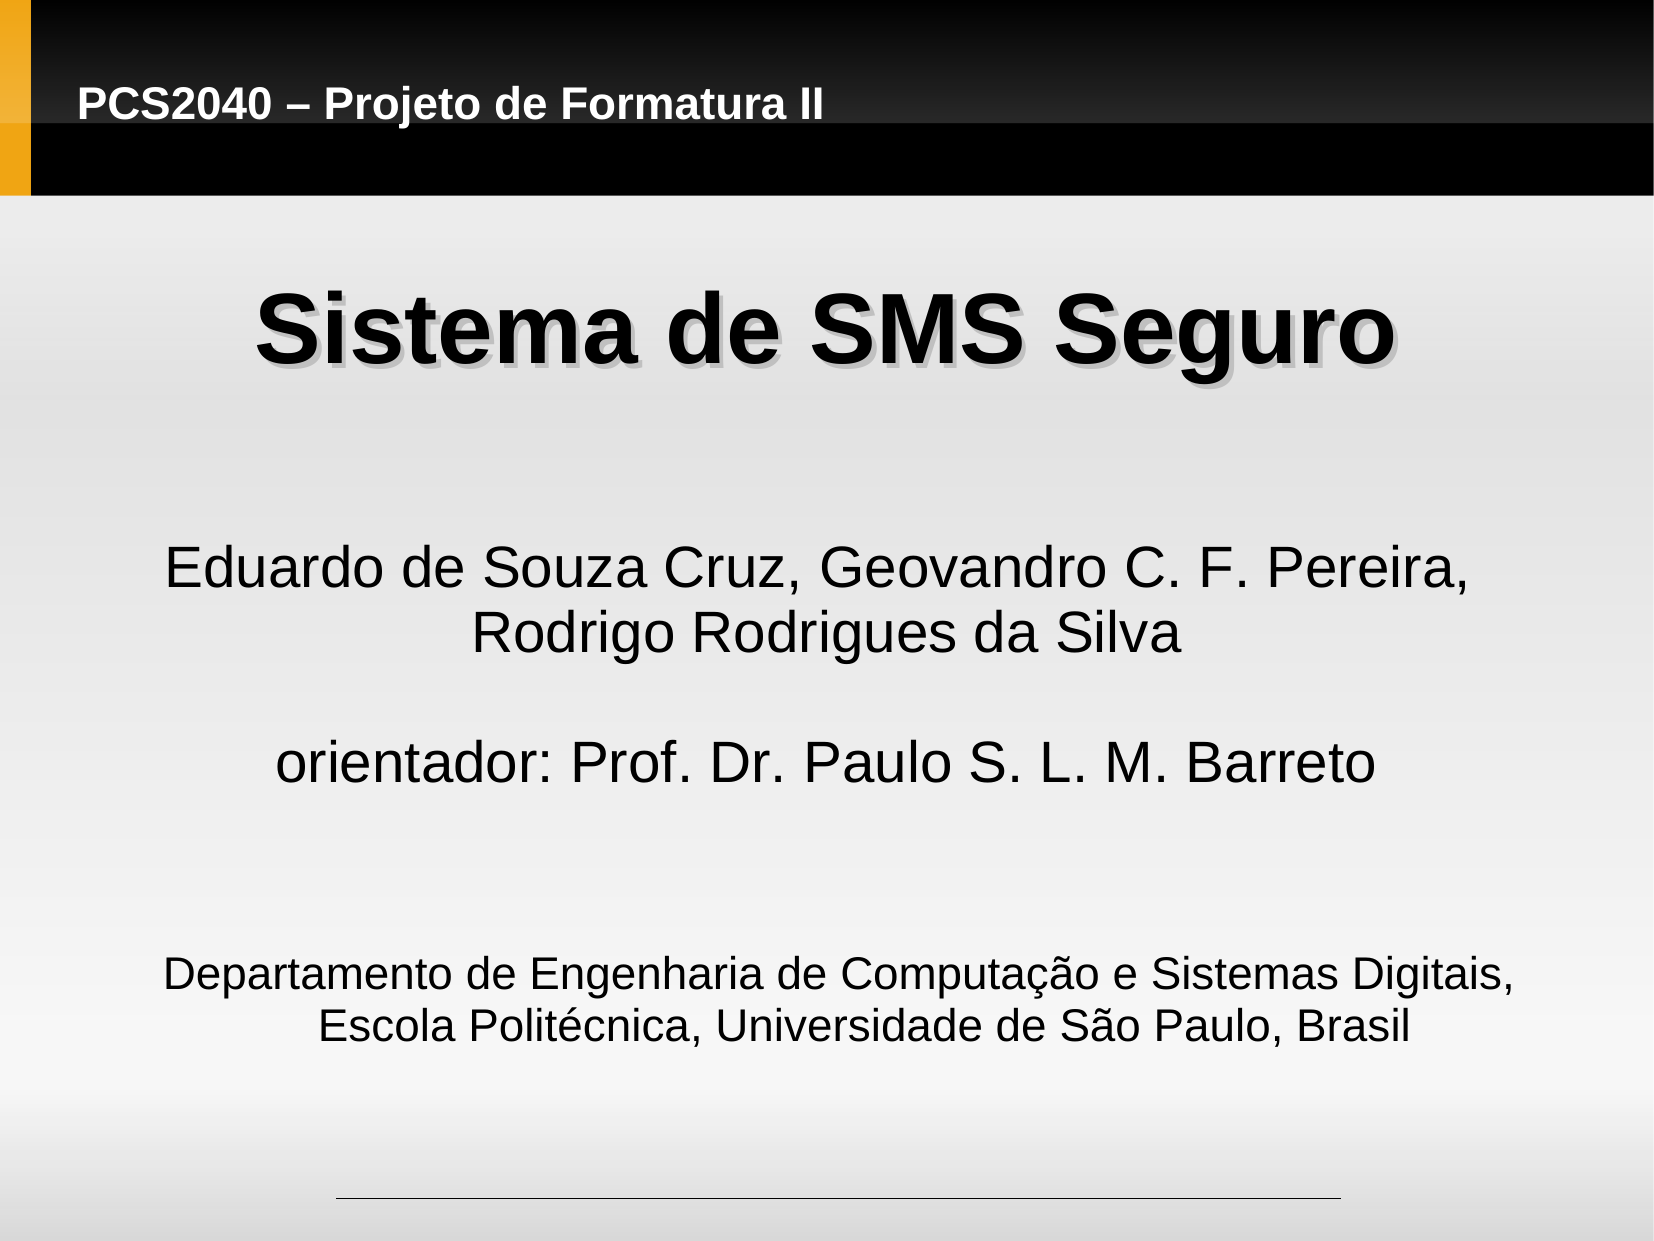

# PCS2040 – Projeto de Formatura II
Sistema de SMS Seguro
Eduardo de Souza Cruz, Geovandro C. F. Pereira,
Rodrigo Rodrigues da Silva
orientador: Prof. Dr. Paulo S. L. M. Barreto
 Departamento de Engenharia de Computação e Sistemas Digitais,
 Escola Politécnica, Universidade de São Paulo, Brasil